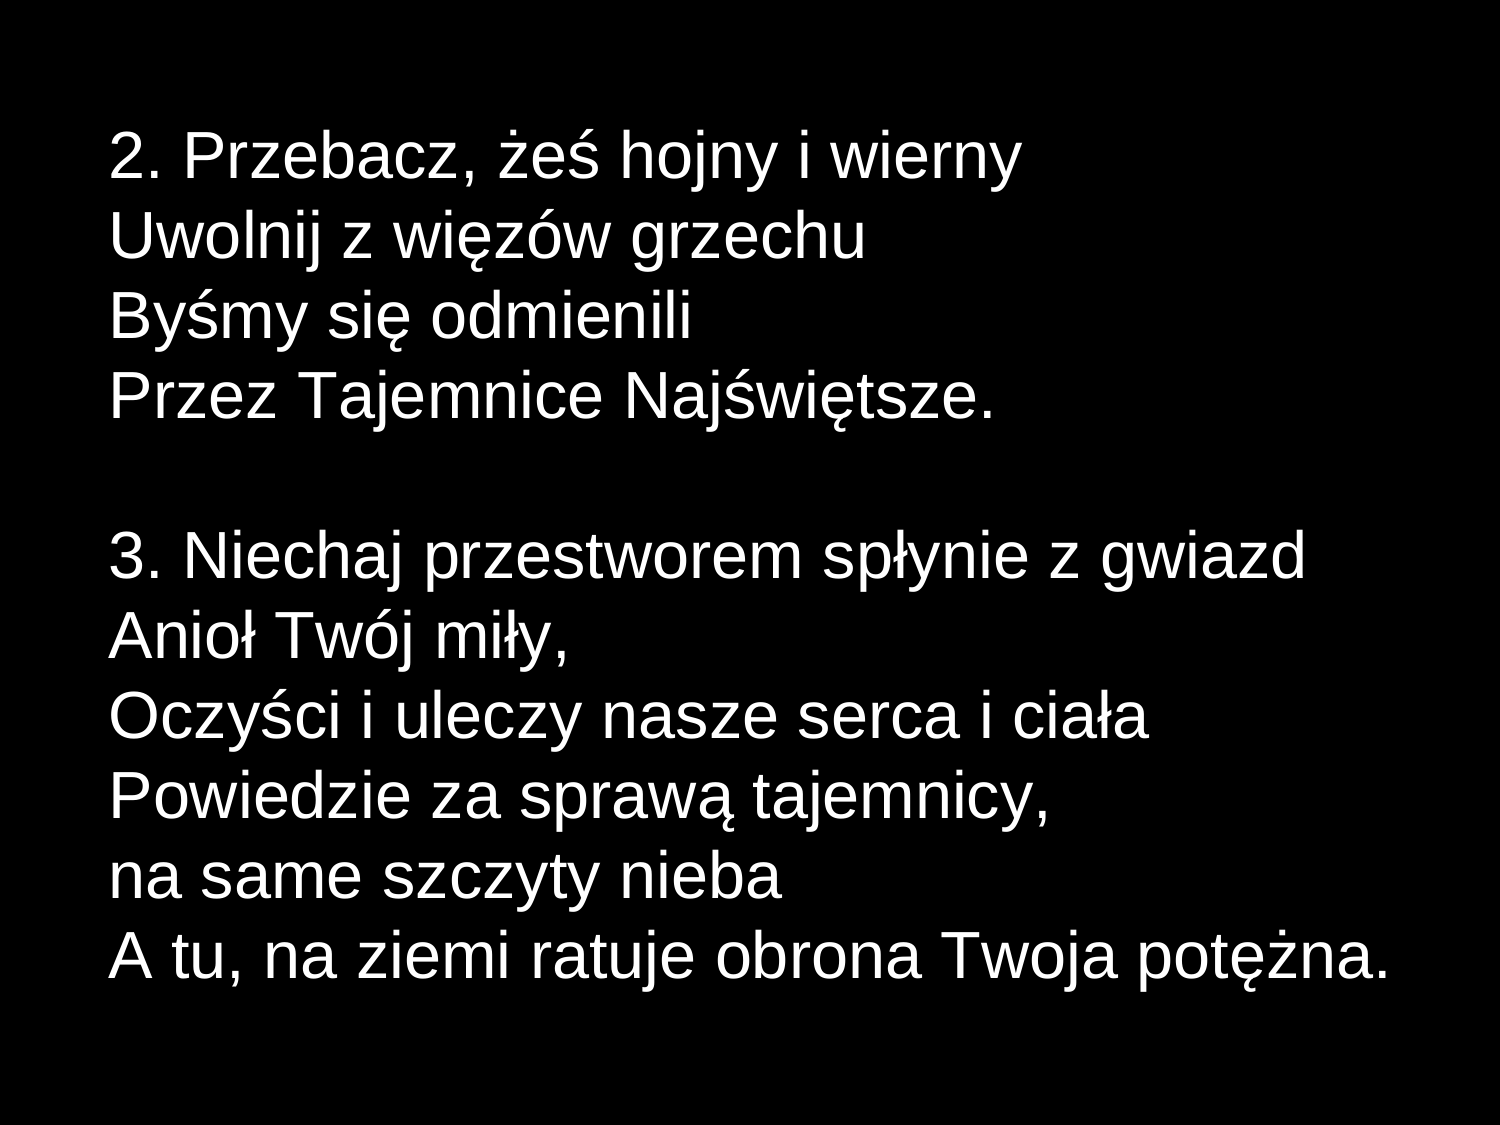

2. Przebacz, żeś hojny i wierny
Uwolnij z więzów grzechu
Byśmy się odmienili
Przez Tajemnice Najświętsze.
3. Niechaj przestworem spłynie z gwiazd Anioł Twój miły,
Oczyści i uleczy nasze serca i ciała
Powiedzie za sprawą tajemnicy,
na same szczyty nieba
A tu, na ziemi ratuje obrona Twoja potężna.